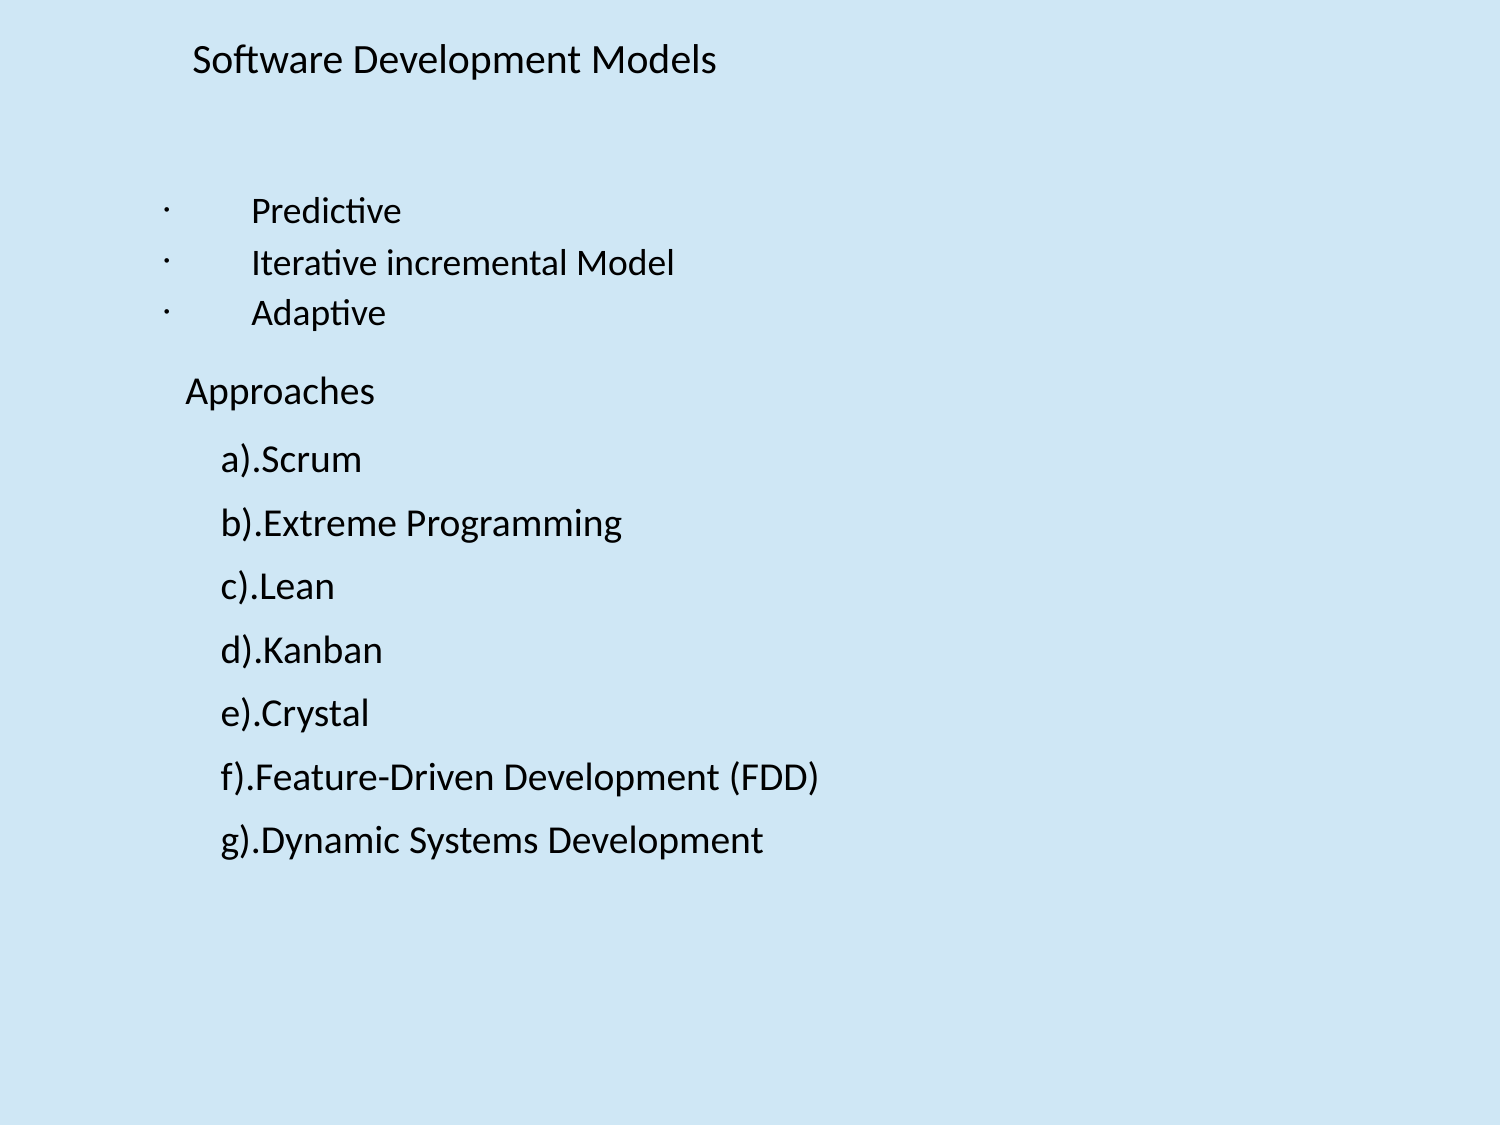

Software Development Models
Predictive
Iterative incremental Model
Adaptive
	 Approaches
		a).Scrum
		b).Extreme Programming
		c).Lean
		d).Kanban
		e).Crystal
		f).Feature-Driven Development (FDD)
		g).Dynamic Systems Development